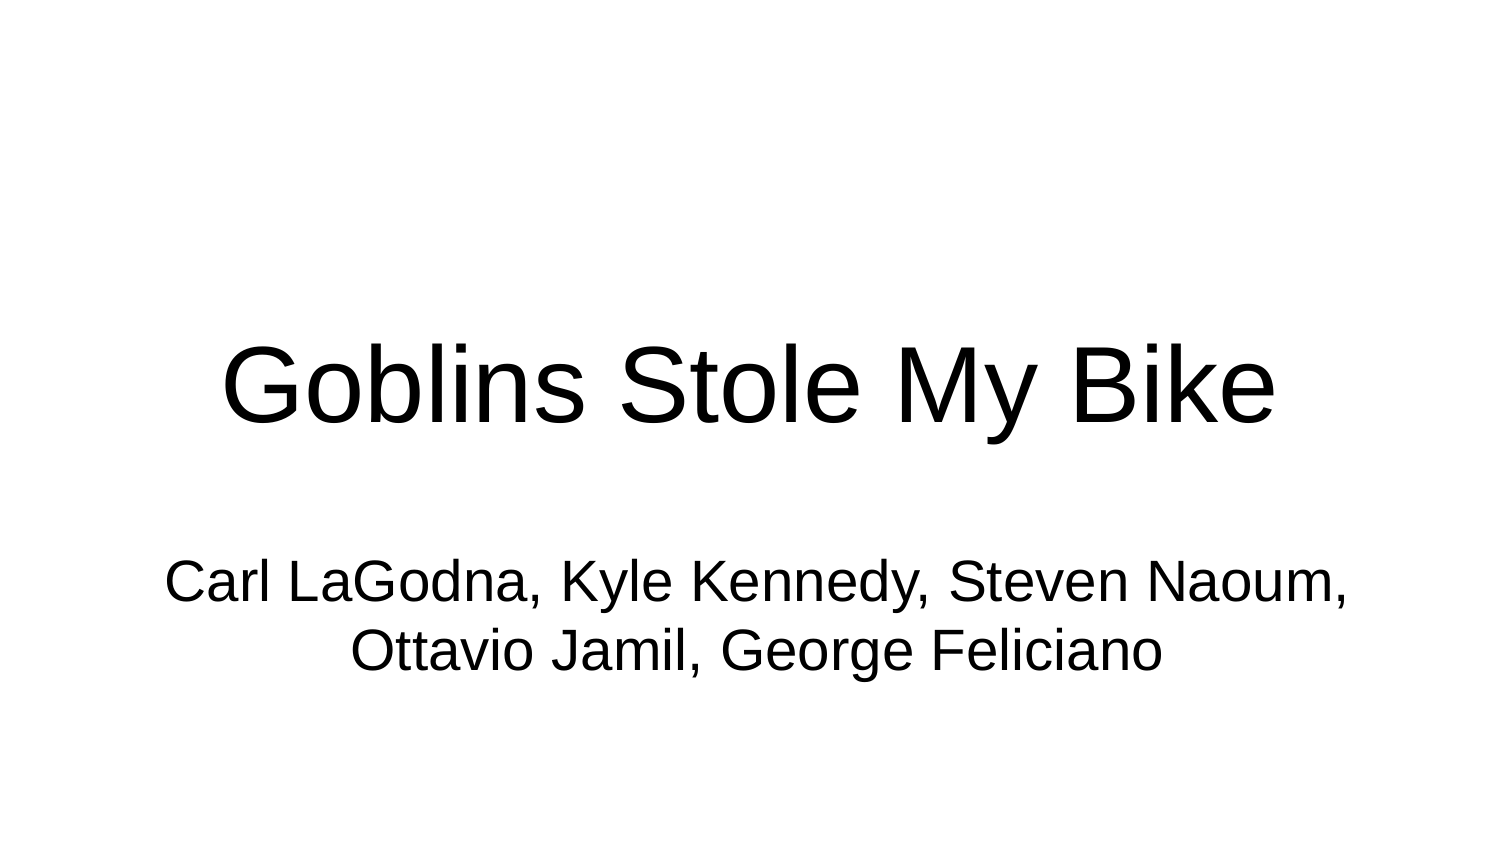

# Goblins Stole My Bike
Carl LaGodna, Kyle Kennedy, Steven Naoum,
Ottavio Jamil, George Feliciano